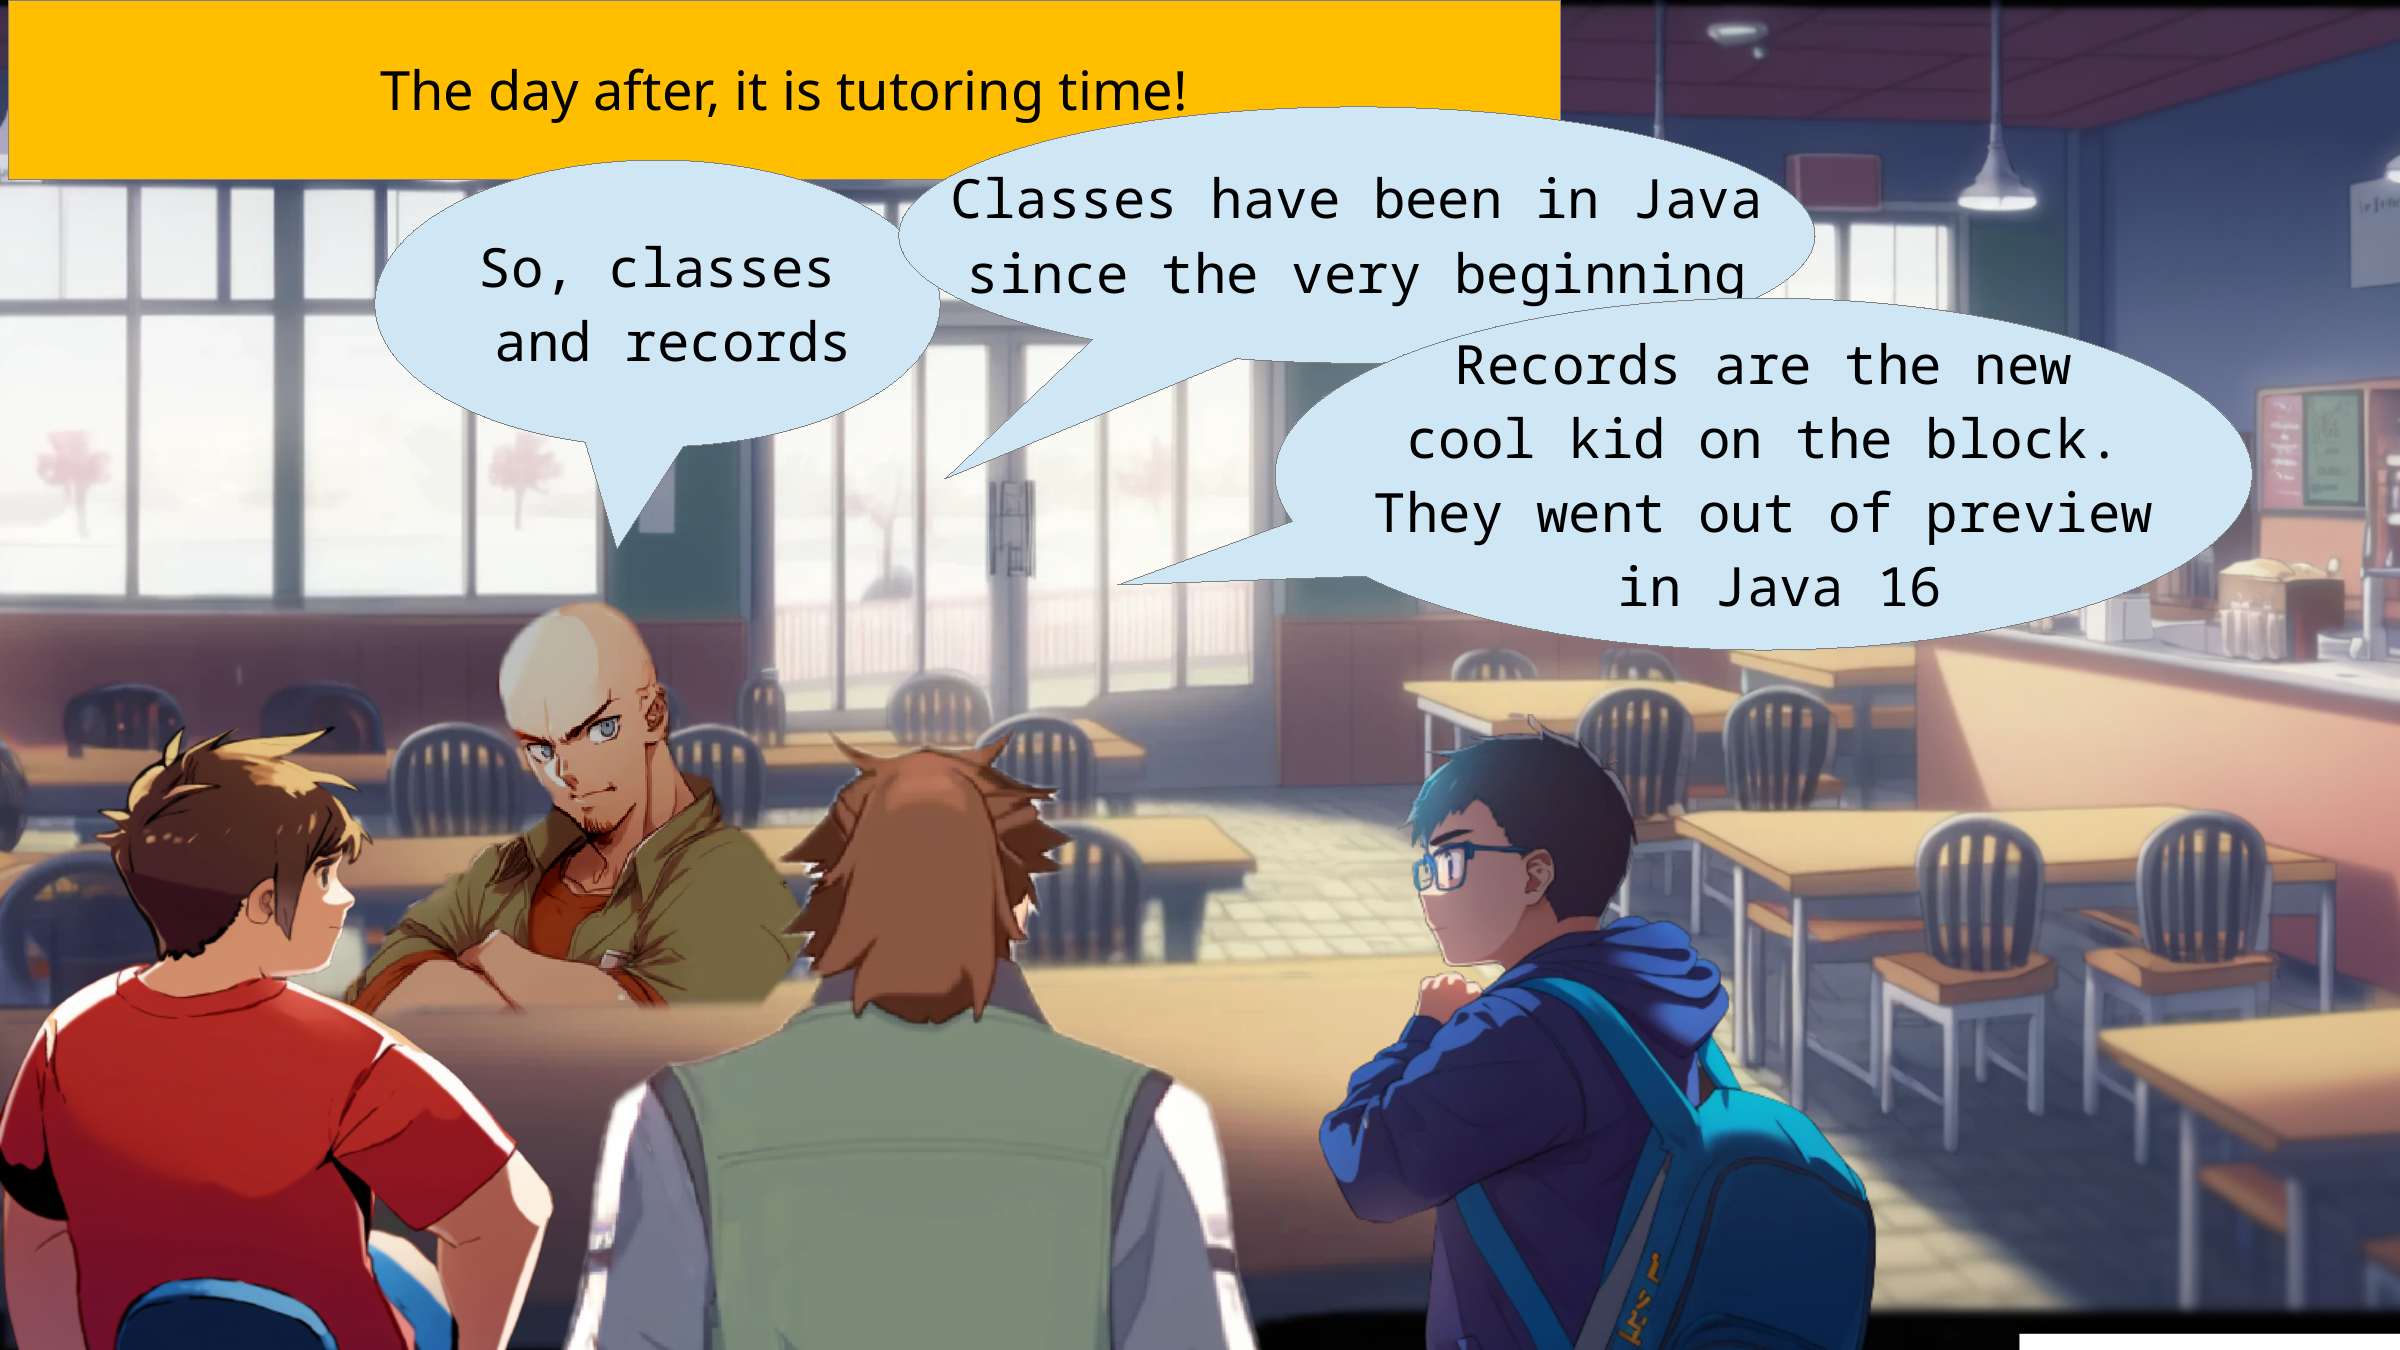

The day after, it is tutoring time!
Classes have been in Java
since the very beginning
So, classes
 and records
Records are the new
 cool kid on the block.
They went out of preview
 in Java 16